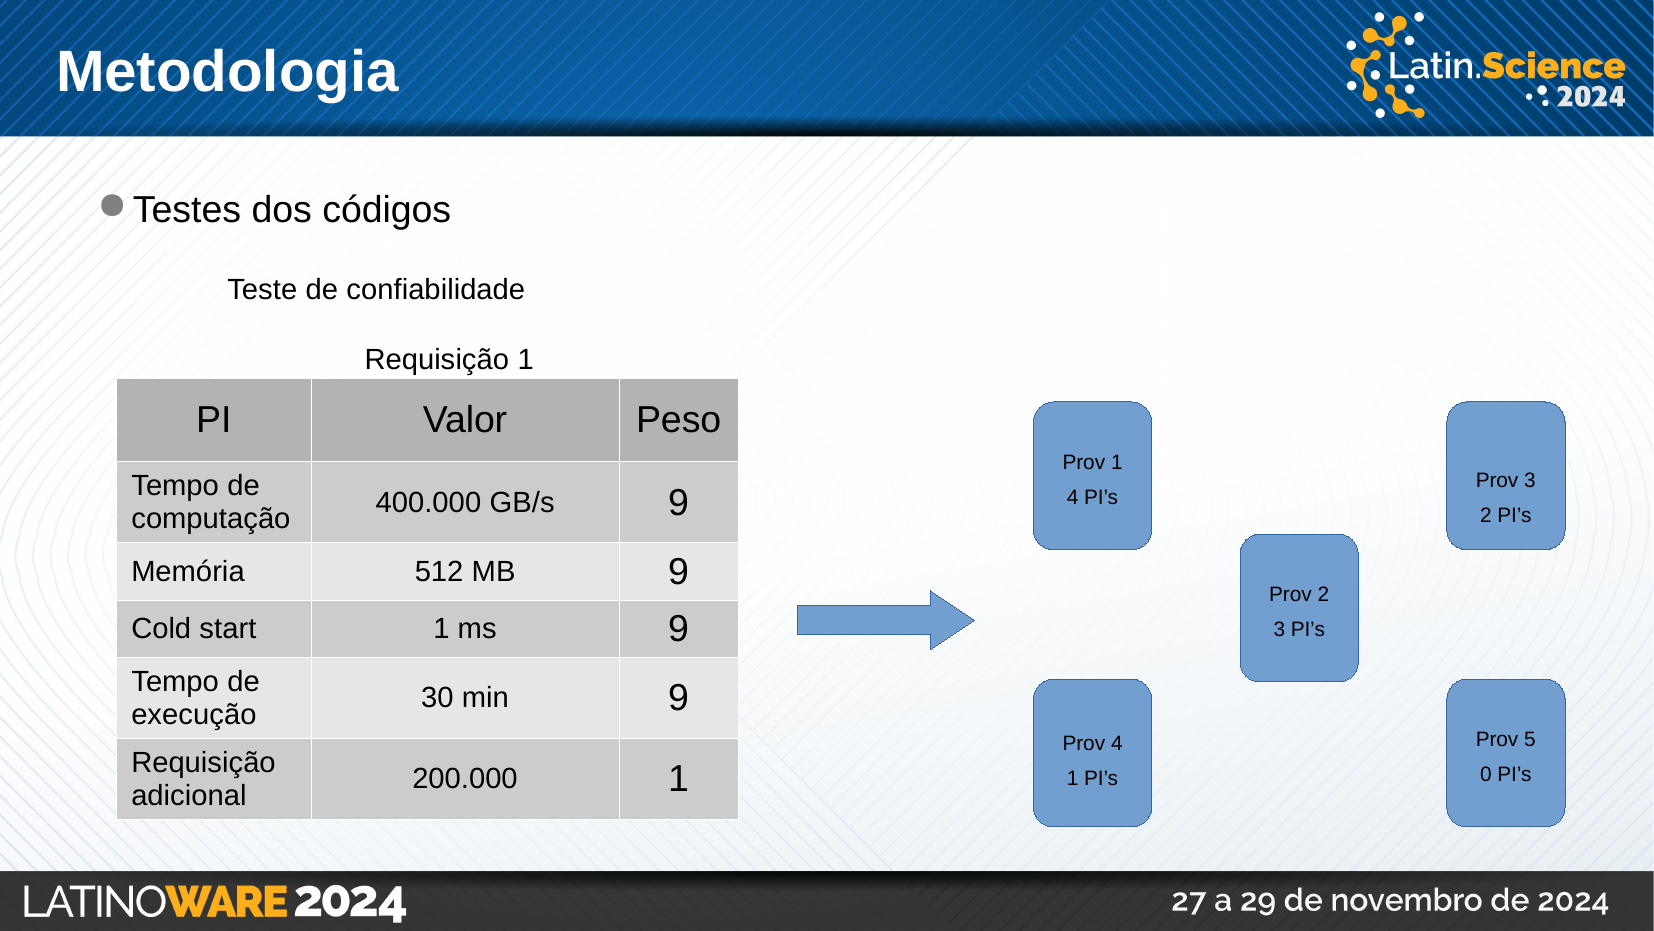

Metodologia​
Testes dos códigos
Teste de confiabilidade
Requisição 1​
| PI | Valor​ | Peso​ |
| --- | --- | --- |
| Tempo de computação​ | 400.000 GB/s​ | 9 |
| Memória | 512 MB​ | 9 |
| Cold start | 1 ms​ | 9 |
| Tempo de execução | 30 min​ | 9 |
| Requisição adicional | 200.000 | 1 |
Prov 1
4 PI’s
Prov 3
2 PI’s
Prov 2
3 PI’s
Prov 5
0 PI’s
Prov 4
1 PI’s